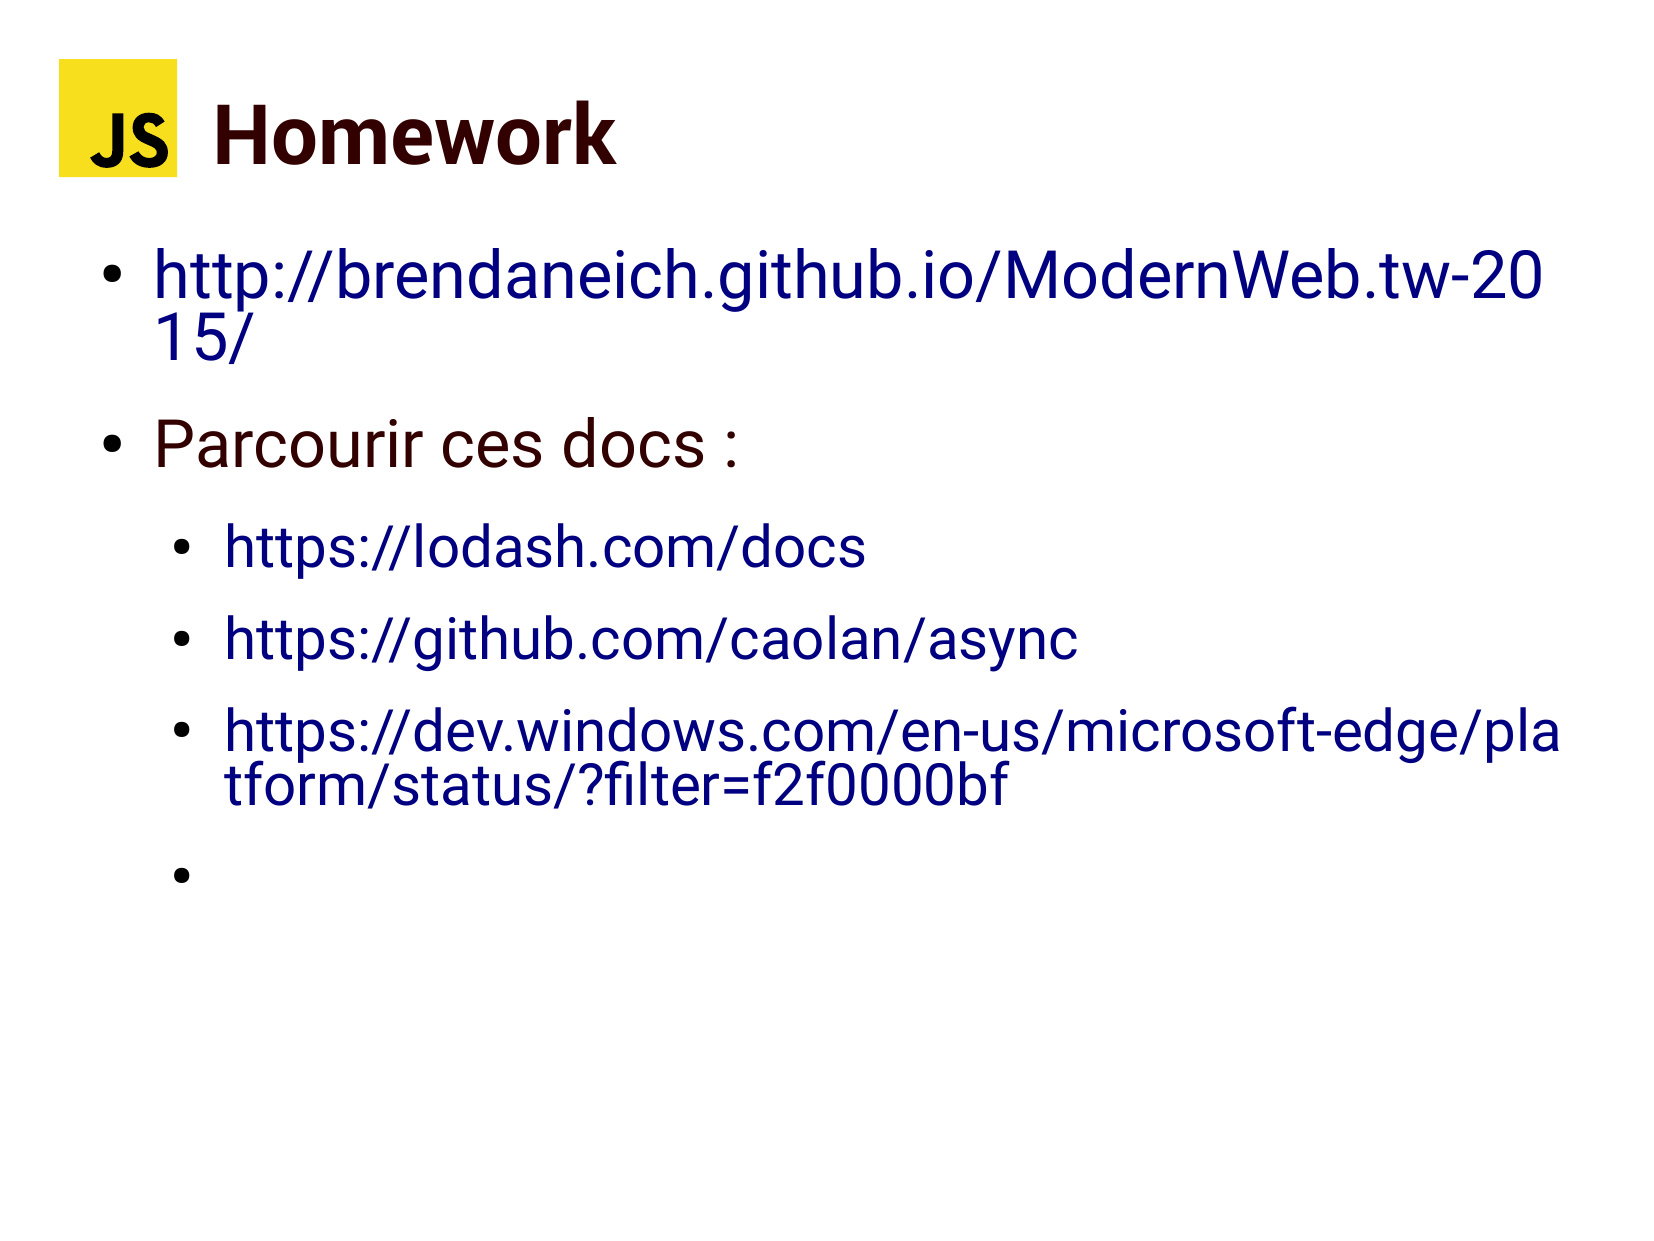

# Homework
http://brendaneich.github.io/ModernWeb.tw-2015/
Parcourir ces docs :
https://lodash.com/docs
https://github.com/caolan/async
https://dev.windows.com/en-us/microsoft-edge/platform/status/?filter=f2f0000bf